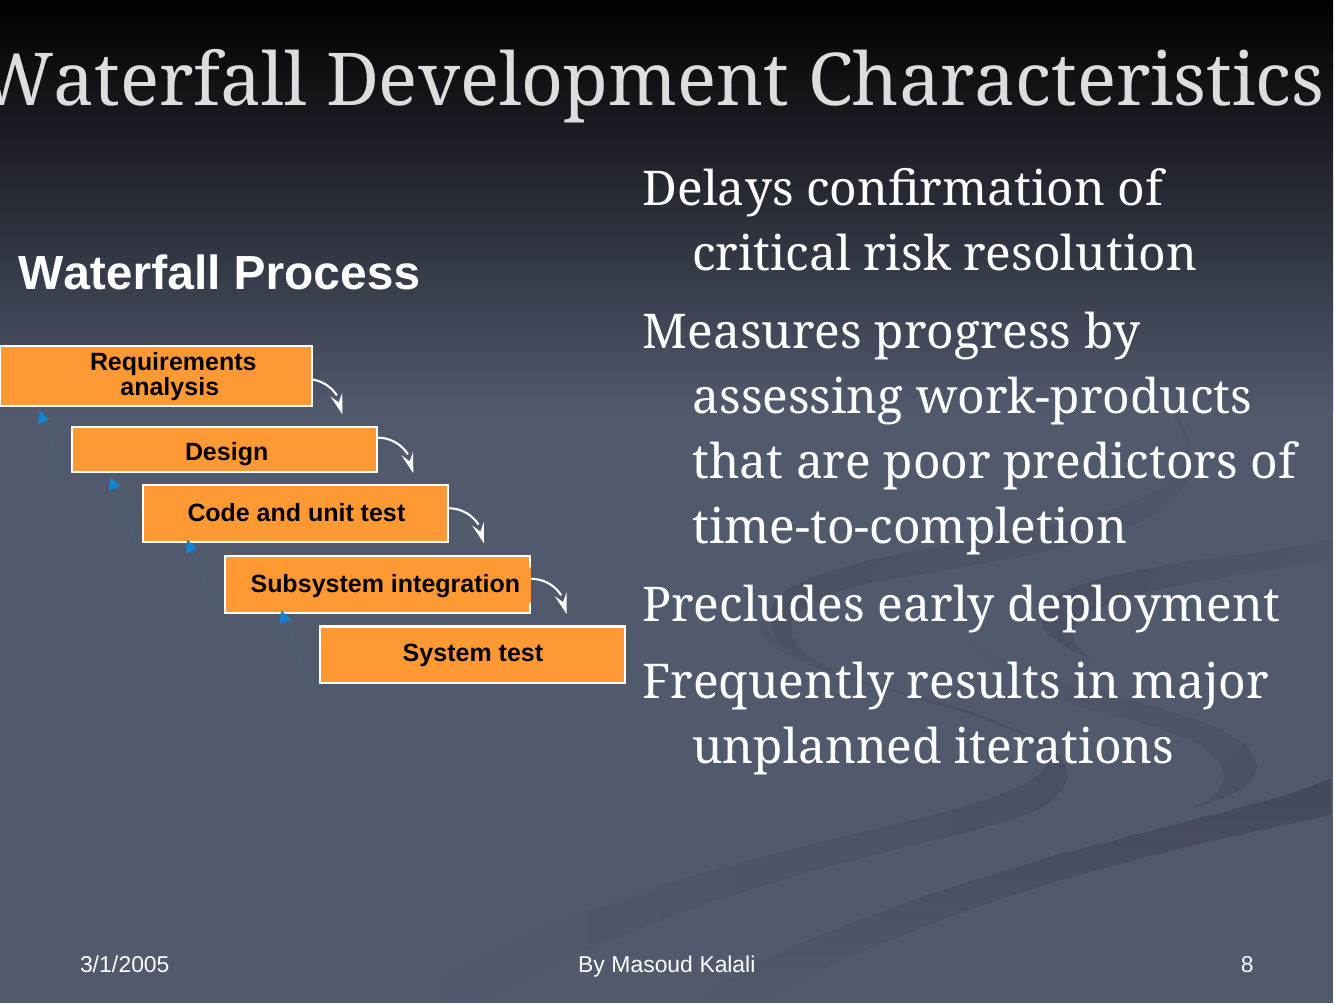

Waterfall Development Characteristics
Delays confirmation of critical risk resolution
Measures progress by assessing work-products that are poor predictors of time-to-completion
Precludes early deployment
Frequently results in major unplanned iterations
Waterfall Process
 Requirements
 analysis
Design
Code and unit test
Subsystem integration
System test
By Masoud Kalali
8
3/1/2005